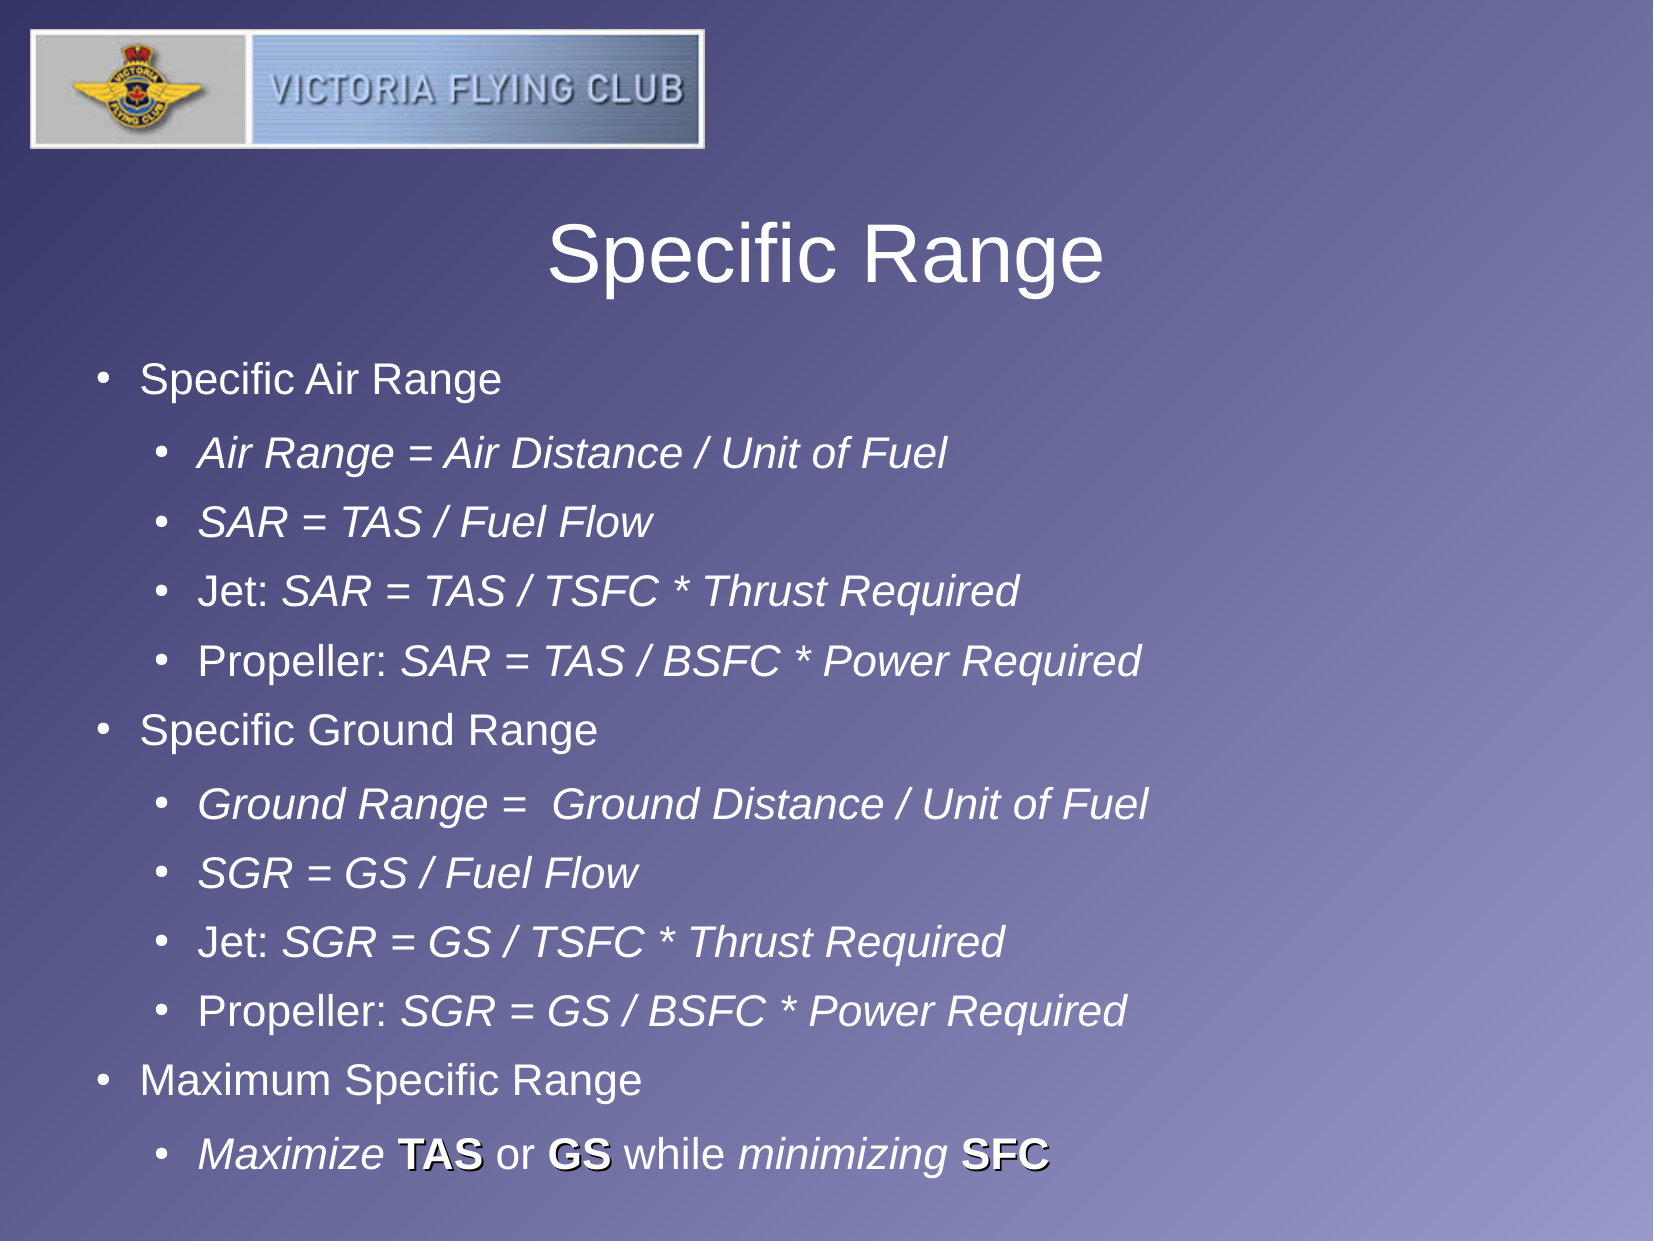

# Specific Range
Specific Air Range
Air Range = Air Distance / Unit of Fuel
SAR = TAS / Fuel Flow
Jet: SAR = TAS / TSFC * Thrust Required
Propeller: SAR = TAS / BSFC * Power Required
Specific Ground Range
Ground Range = Ground Distance / Unit of Fuel
SGR = GS / Fuel Flow
Jet: SGR = GS / TSFC * Thrust Required
Propeller: SGR = GS / BSFC * Power Required
Maximum Specific Range
Maximize TAS or GS while minimizing SFC